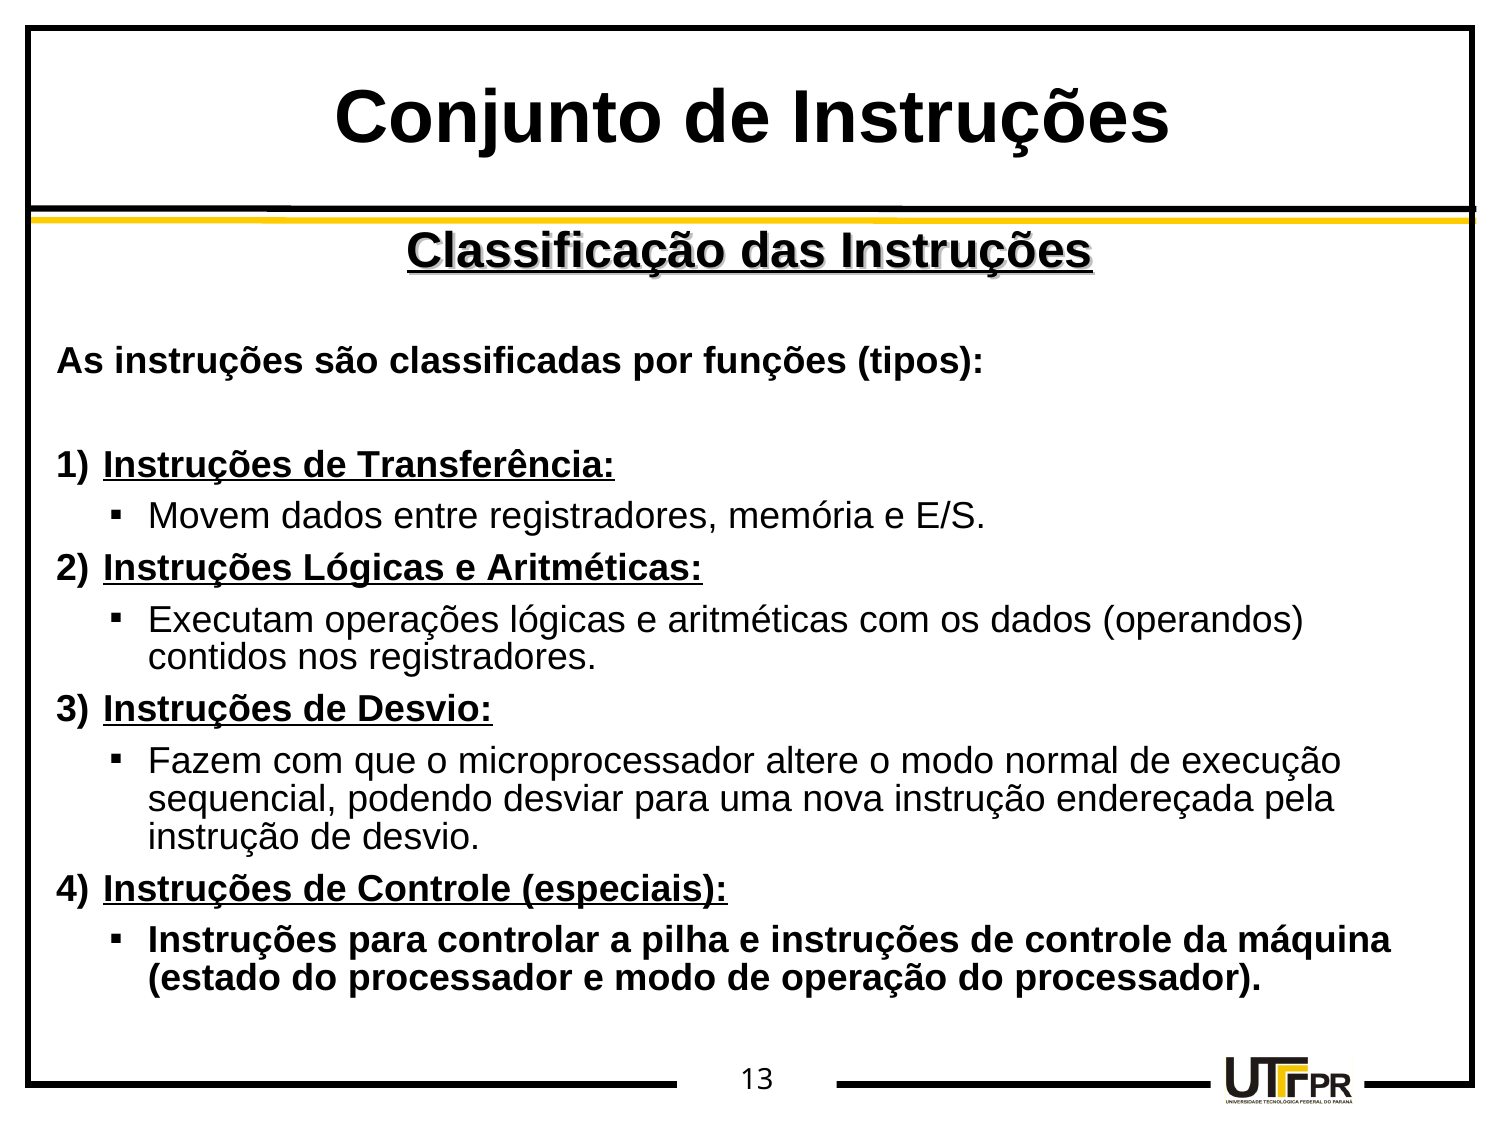

Conjunto de Instruções
# Classificação das Instruções
As instruções são classificadas por funções (tipos):
 Instruções de Transferência:
Movem dados entre registradores, memória e E/S.
 Instruções Lógicas e Aritméticas:
Executam operações lógicas e aritméticas com os dados (operandos) contidos nos registradores.
 Instruções de Desvio:
Fazem com que o microprocessador altere o modo normal de execução sequencial, podendo desviar para uma nova instrução endereçada pela instrução de desvio.
 Instruções de Controle (especiais):
Instruções para controlar a pilha e instruções de controle da máquina (estado do processador e modo de operação do processador).